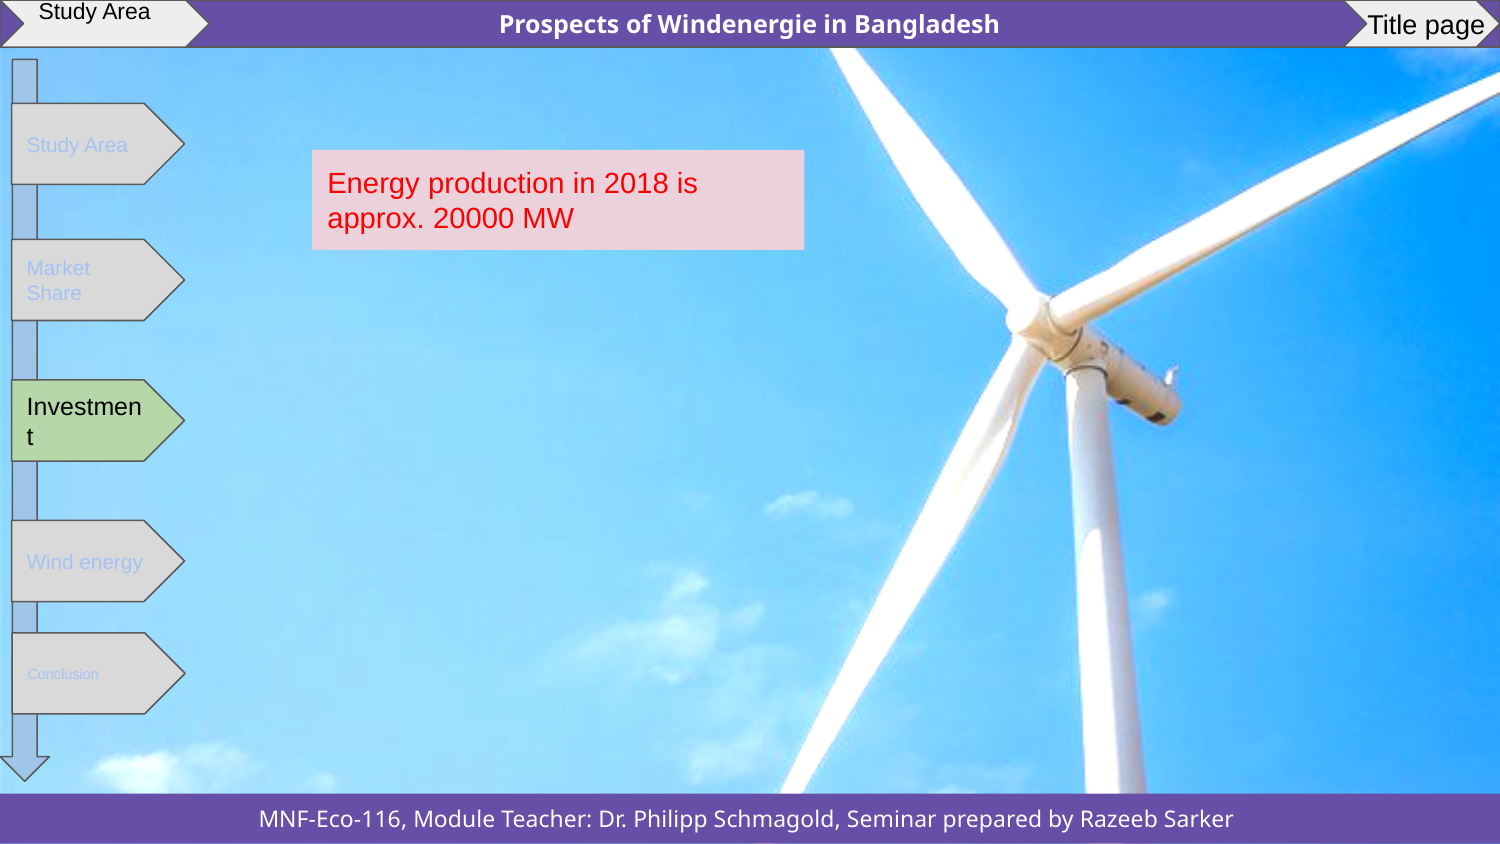

Prospects of Windenergie in Bangladesh
Study Area
# Title page
Study Area
Energy production in 2018 is approx. 20000 MW
Market Share
Investment
Wind energy
Conclusion
MNF-Eco-116, Module Teacher: Dr. Philipp Schmagold, Seminar prepared by Razeeb Sarker